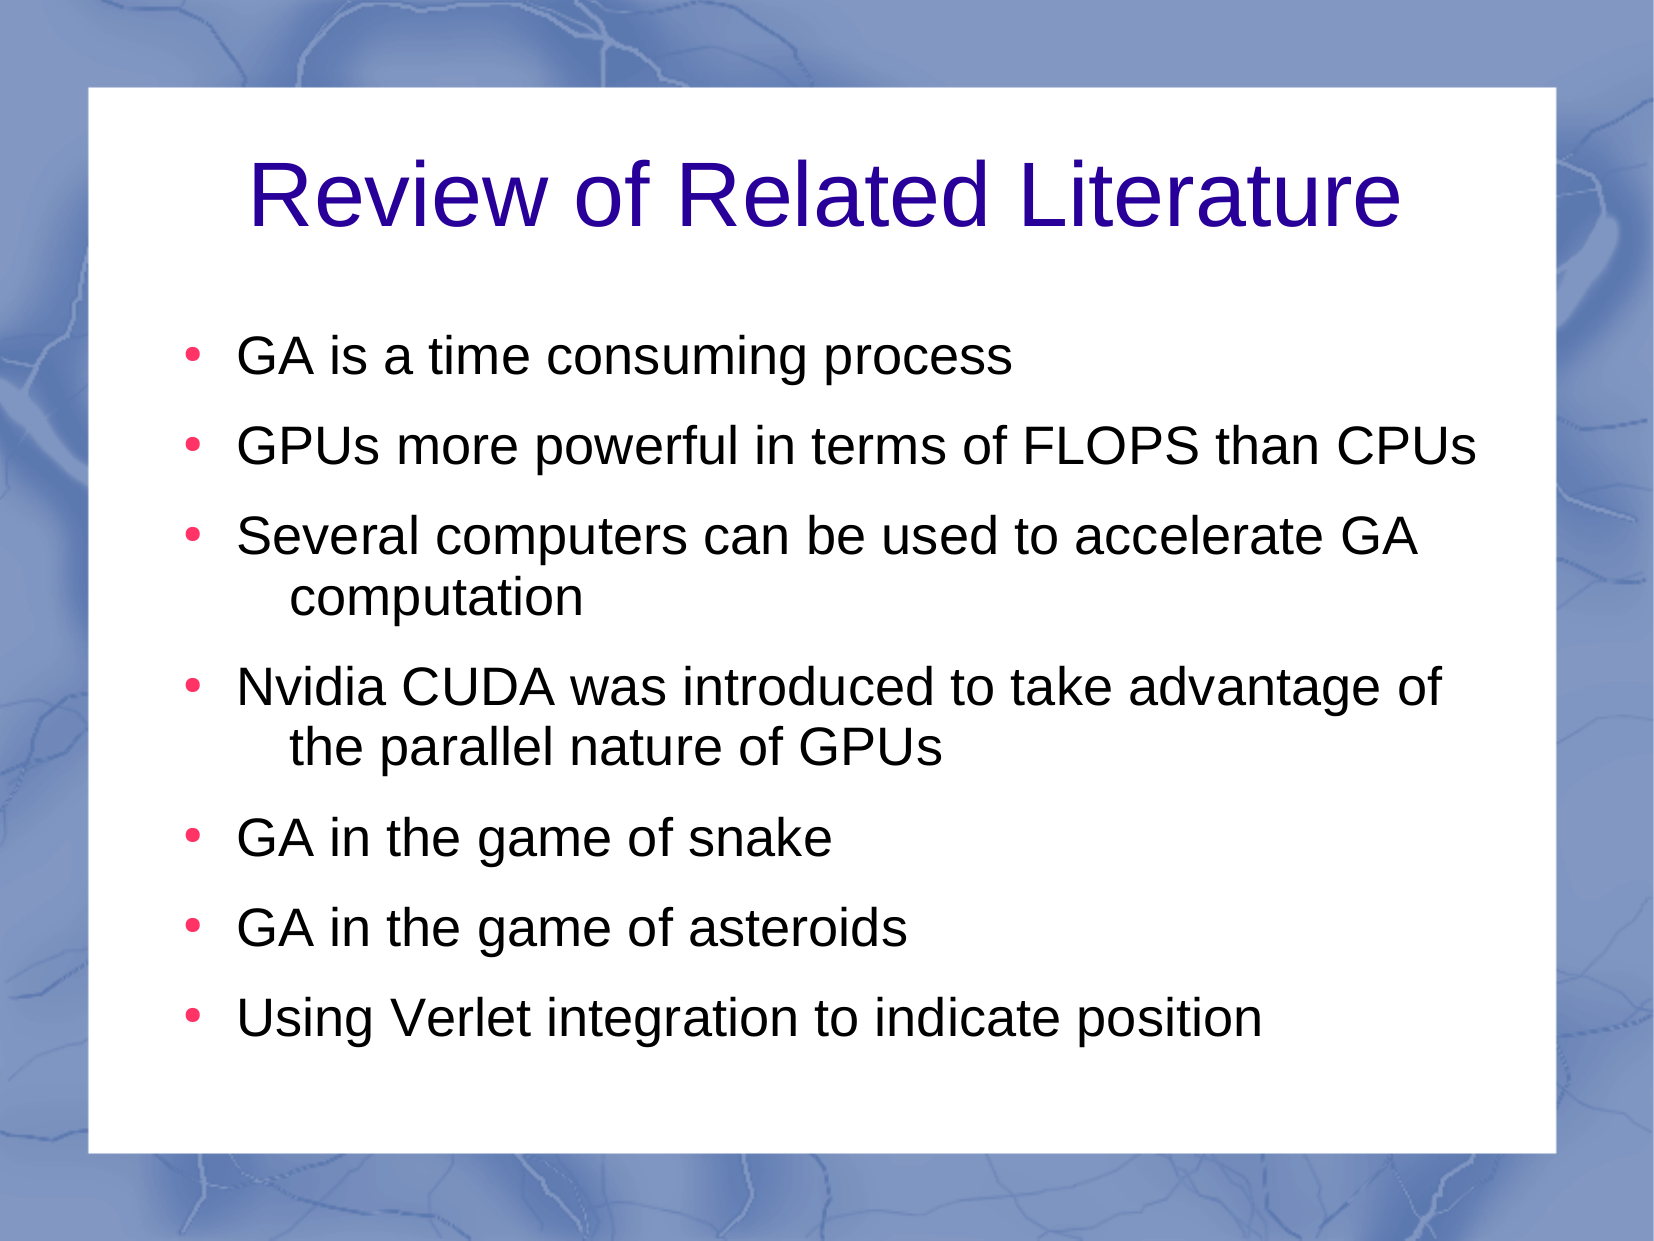

# Review of Related Literature
GA is a time consuming process
GPUs more powerful in terms of FLOPS than CPUs
Several computers can be used to accelerate GA computation
Nvidia CUDA was introduced to take advantage of the parallel nature of GPUs
GA in the game of snake
GA in the game of asteroids
Using Verlet integration to indicate position